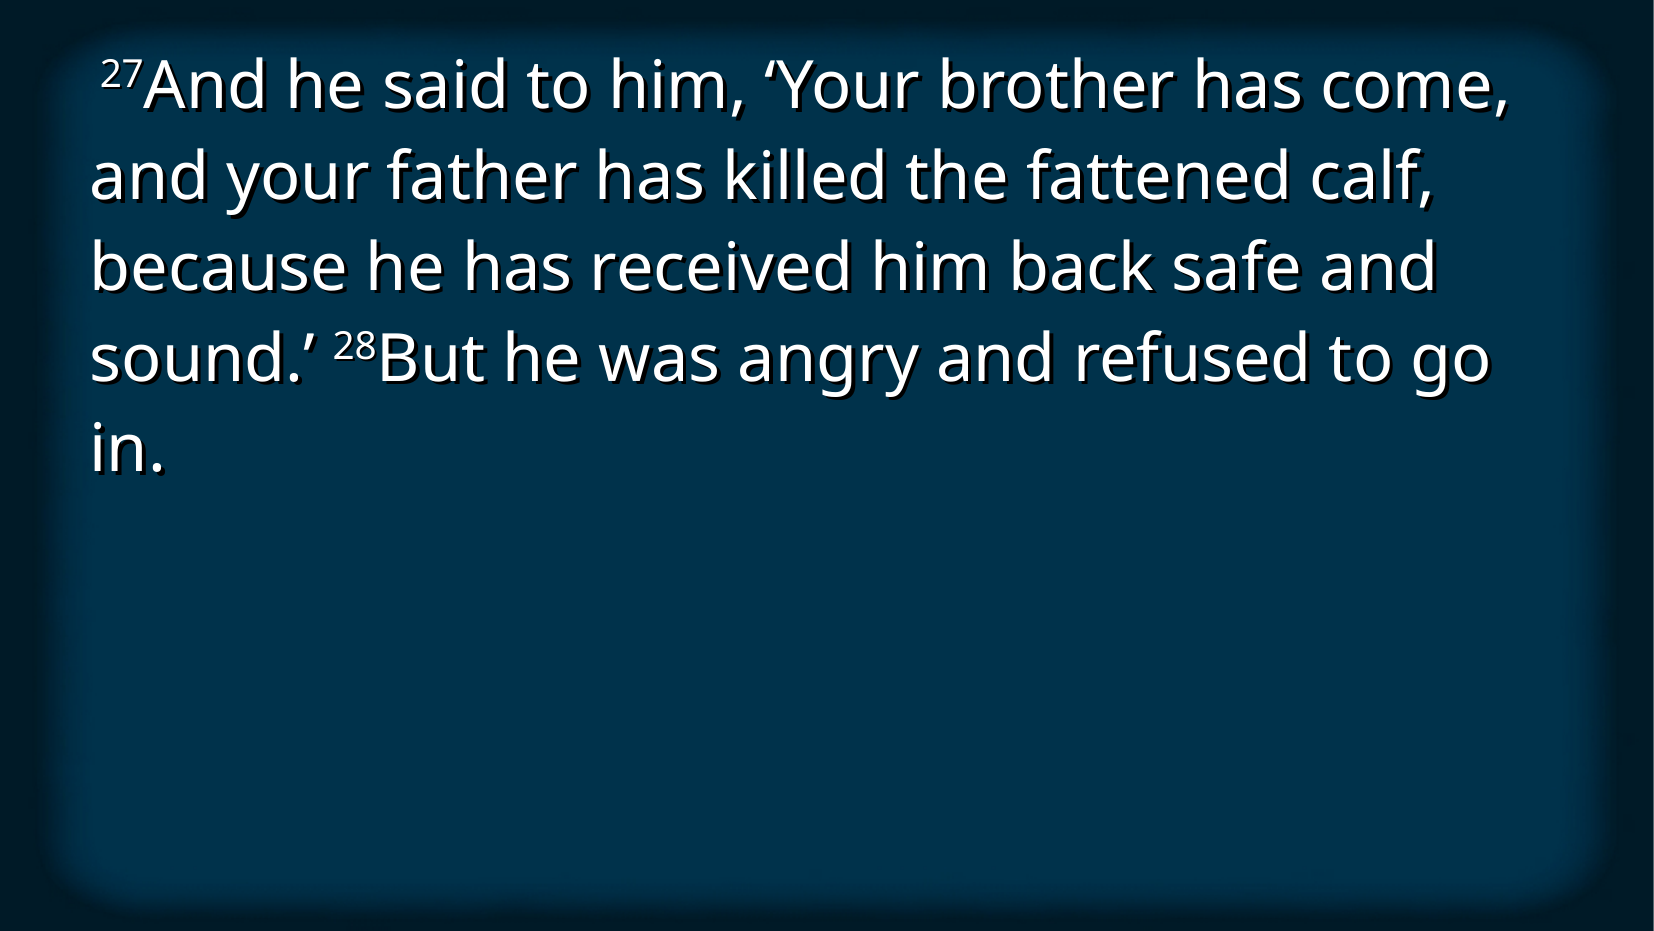

27And he said to him, ‘Your brother has come, and your father has killed the fattened calf, because he has received him back safe and sound.’ 28But he was angry and refused to go in.